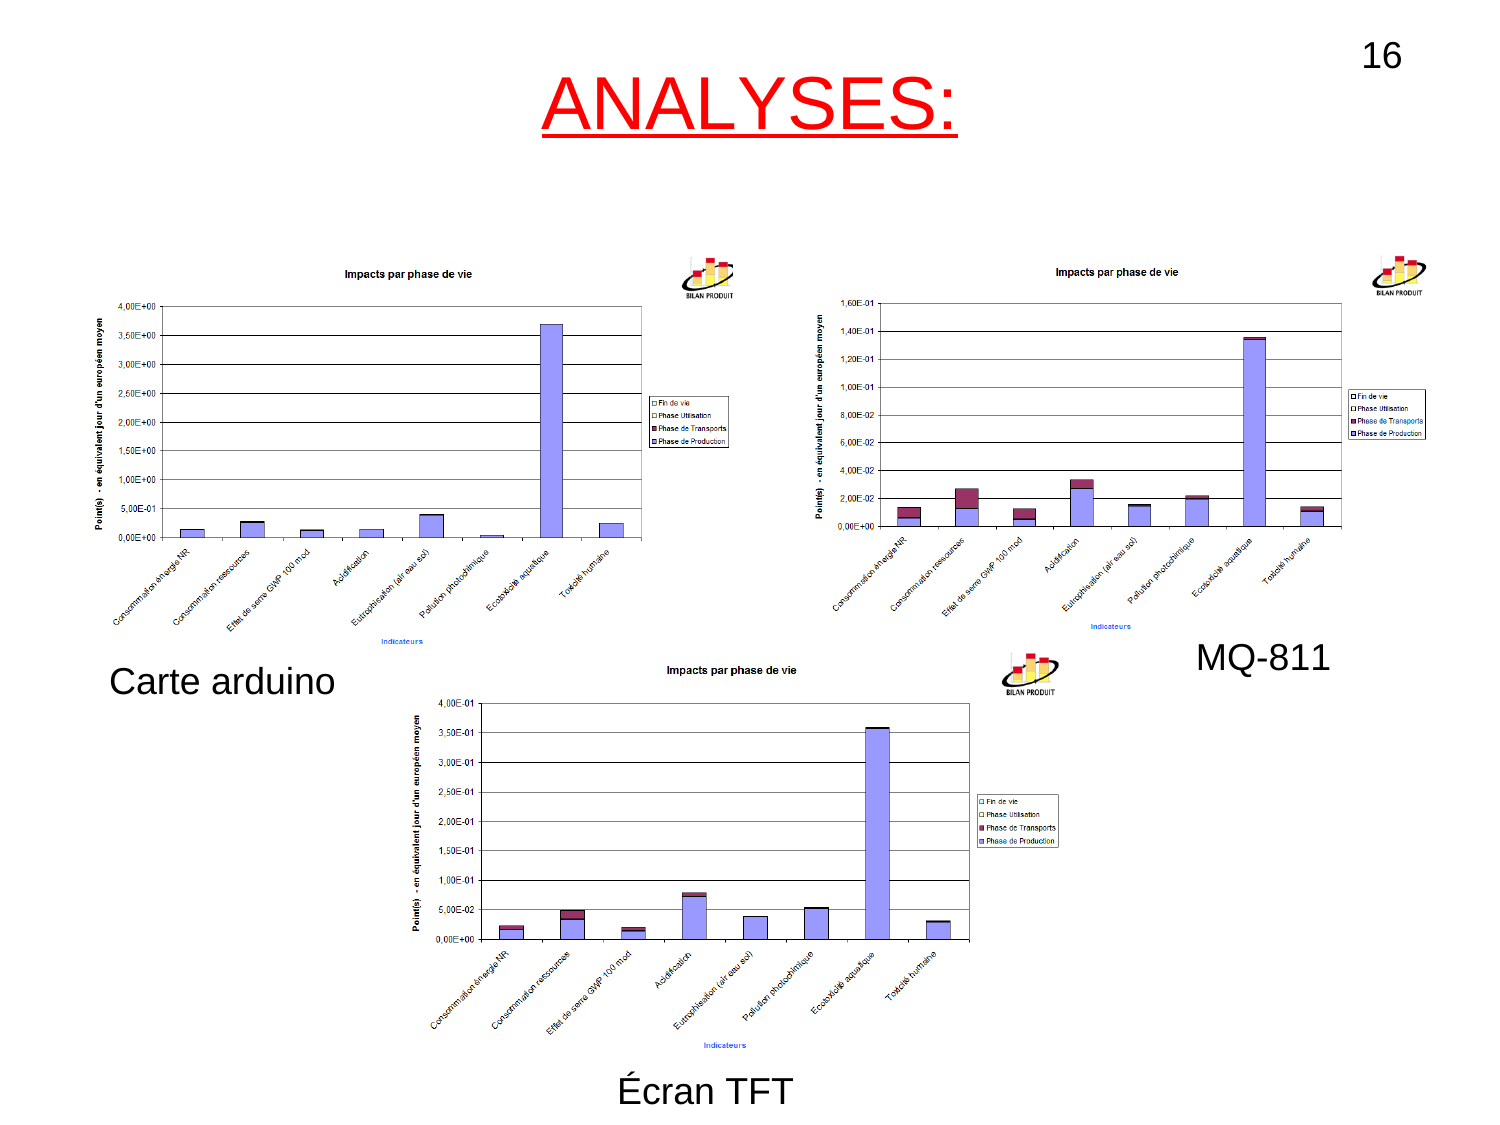

16
ANALYSES:
MQ-811
Carte arduino
Écran TFT